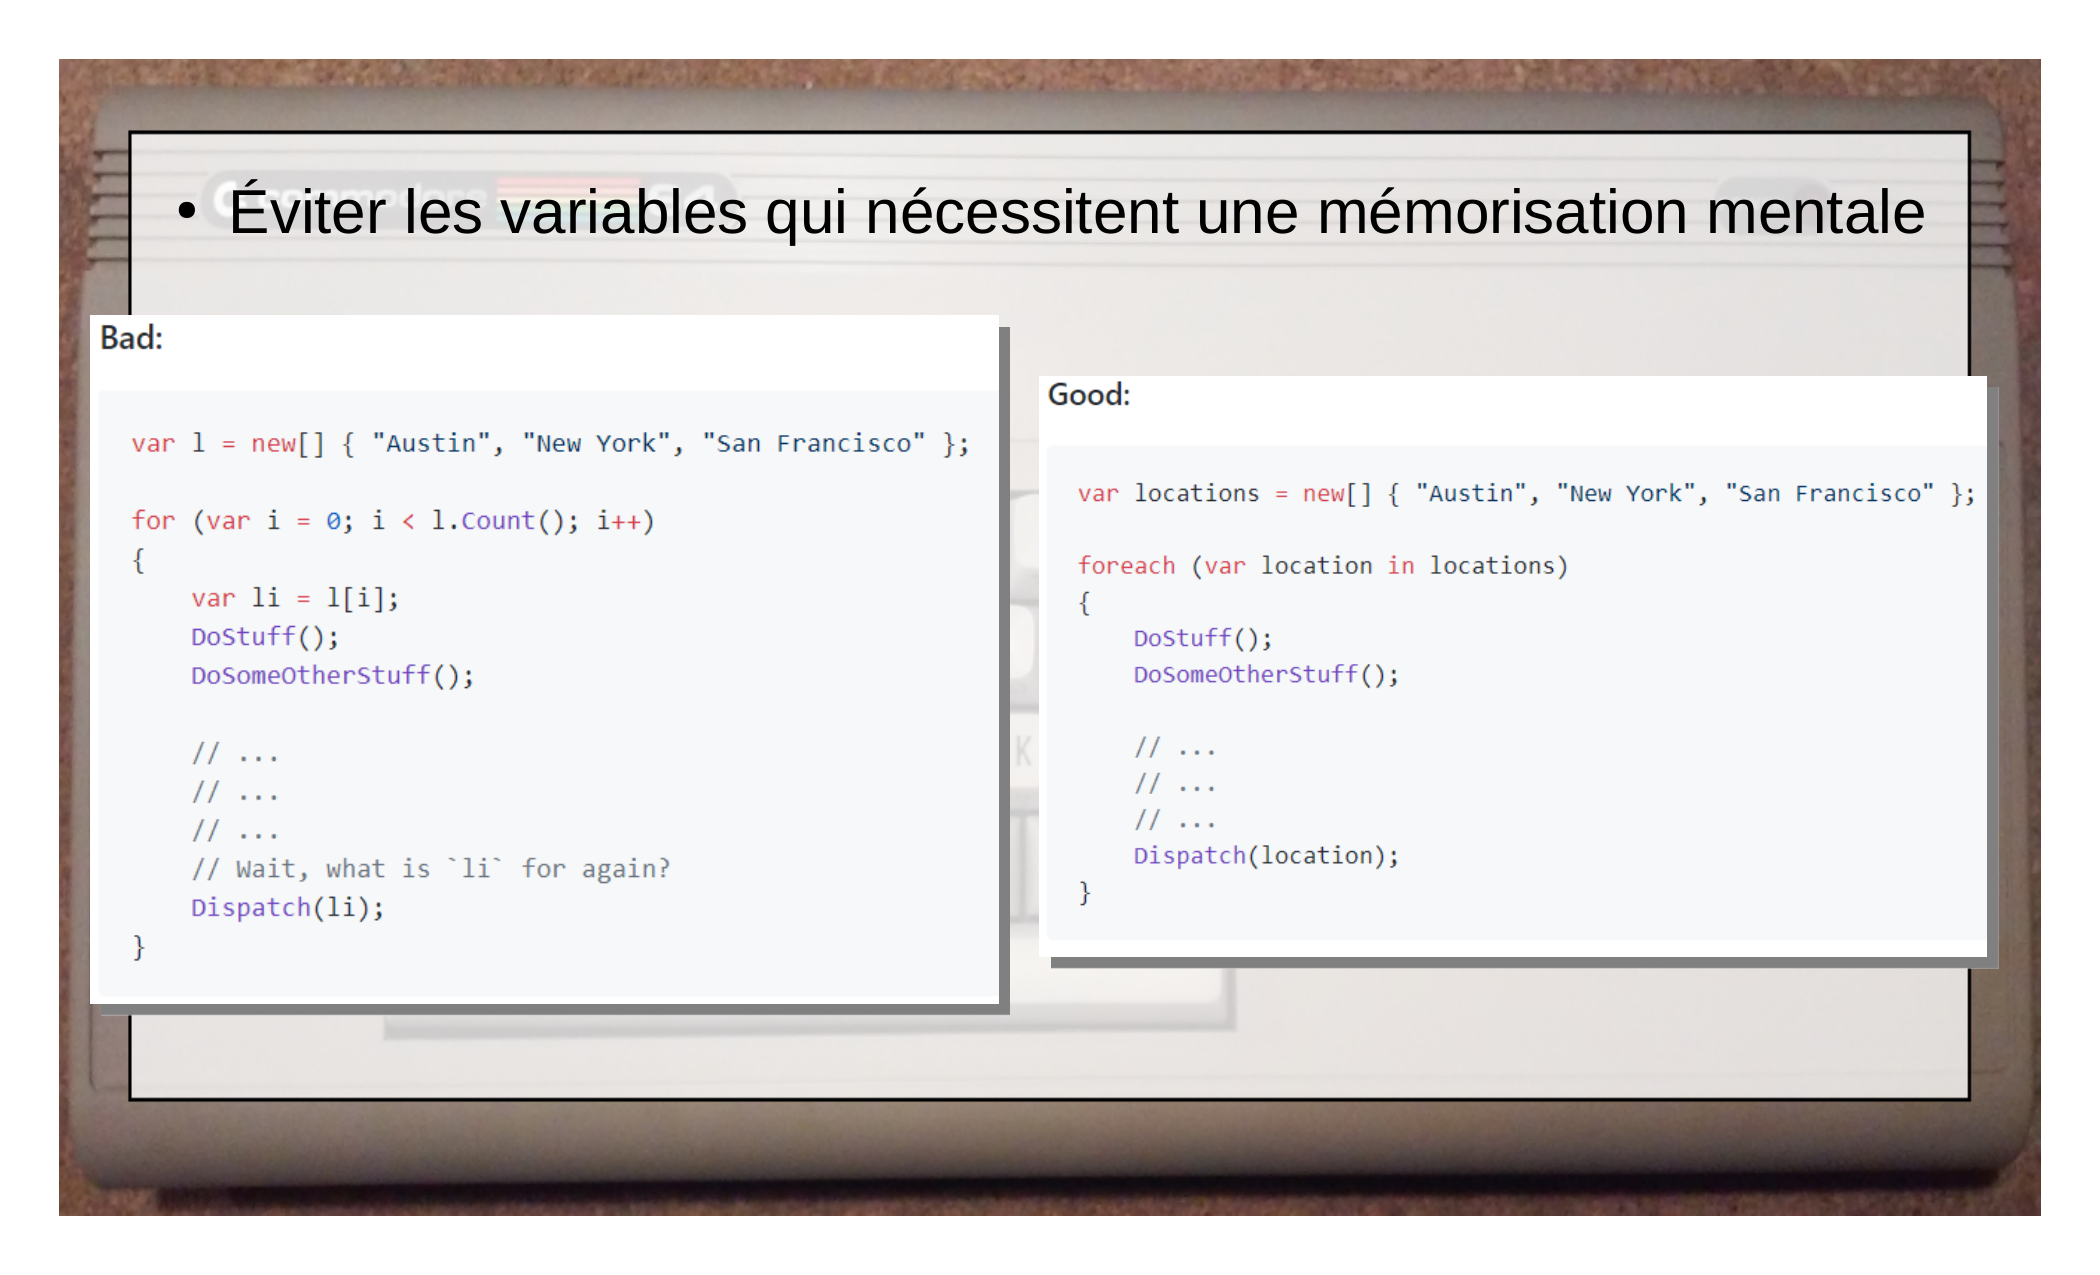

# Éviter les variables qui nécessitent une mémorisation mentale